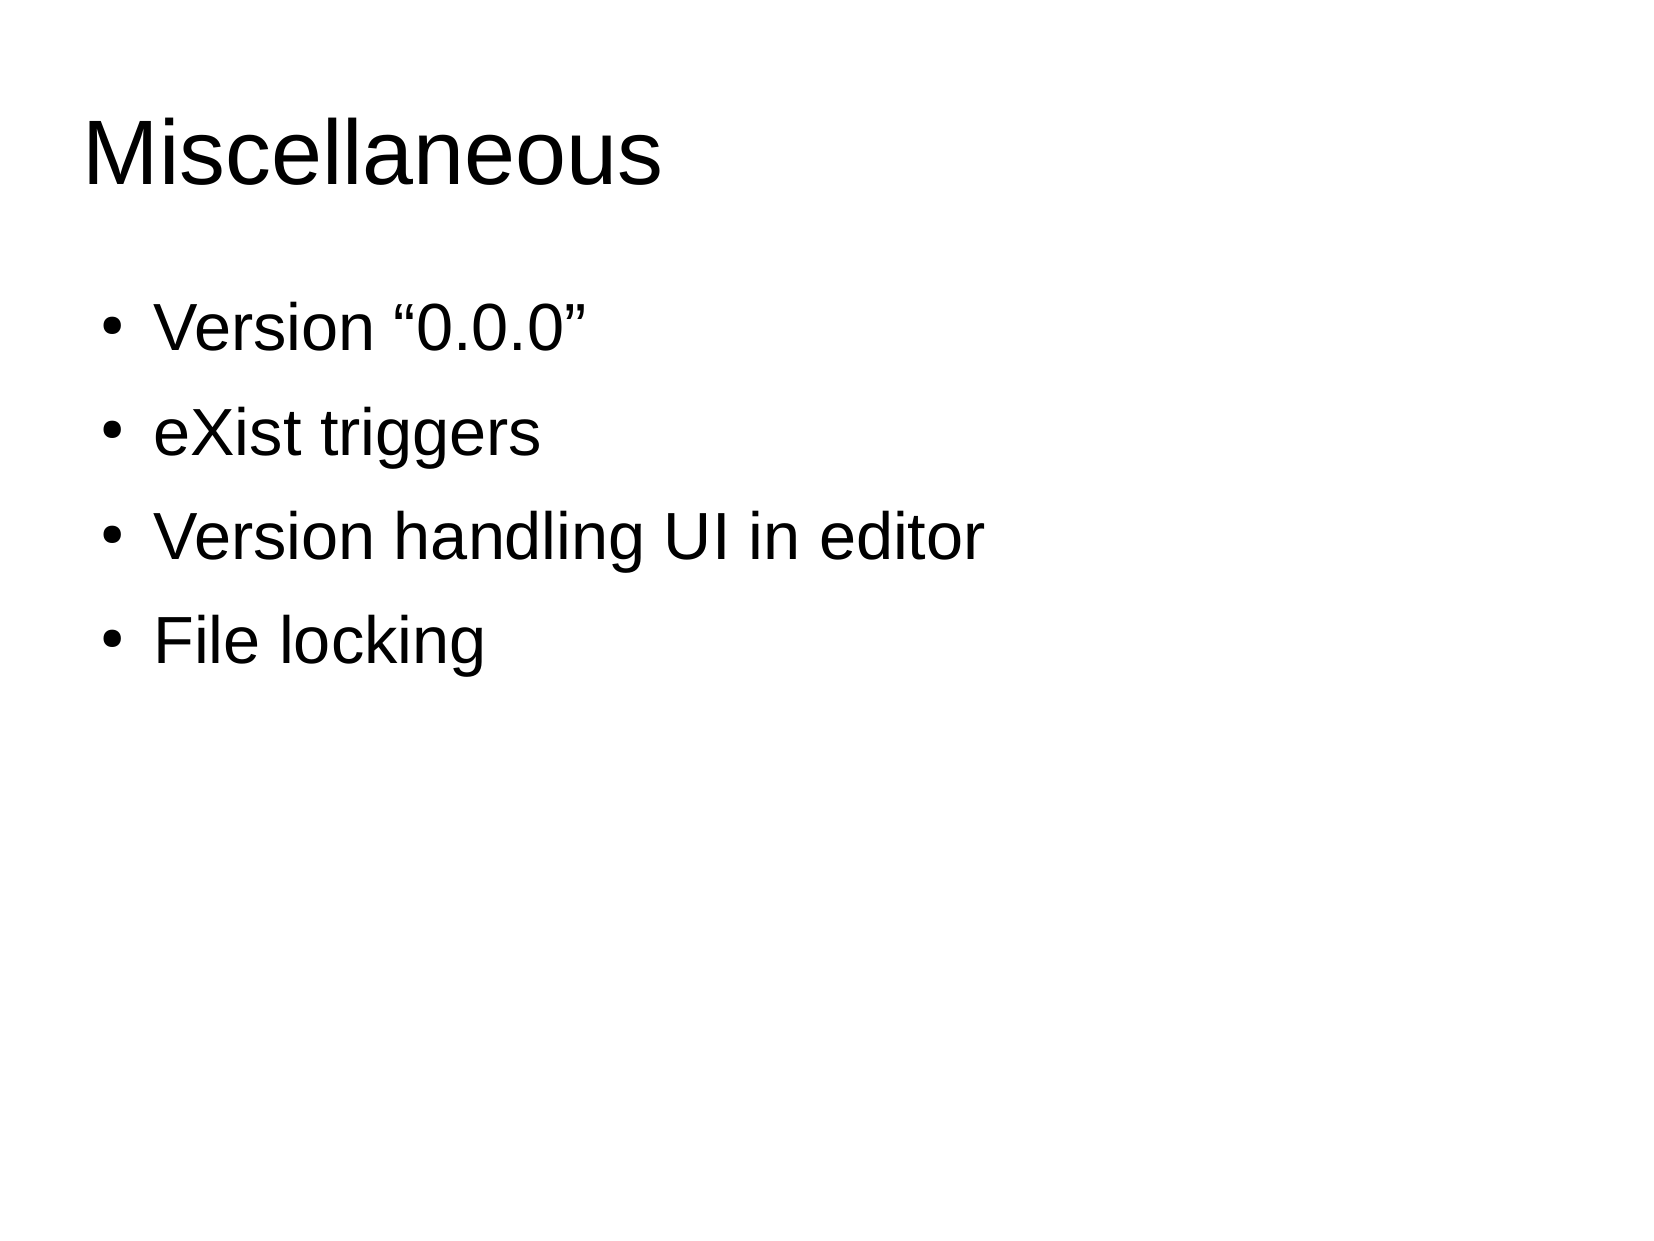

# Miscellaneous
Version “0.0.0”
eXist triggers
Version handling UI in editor
File locking